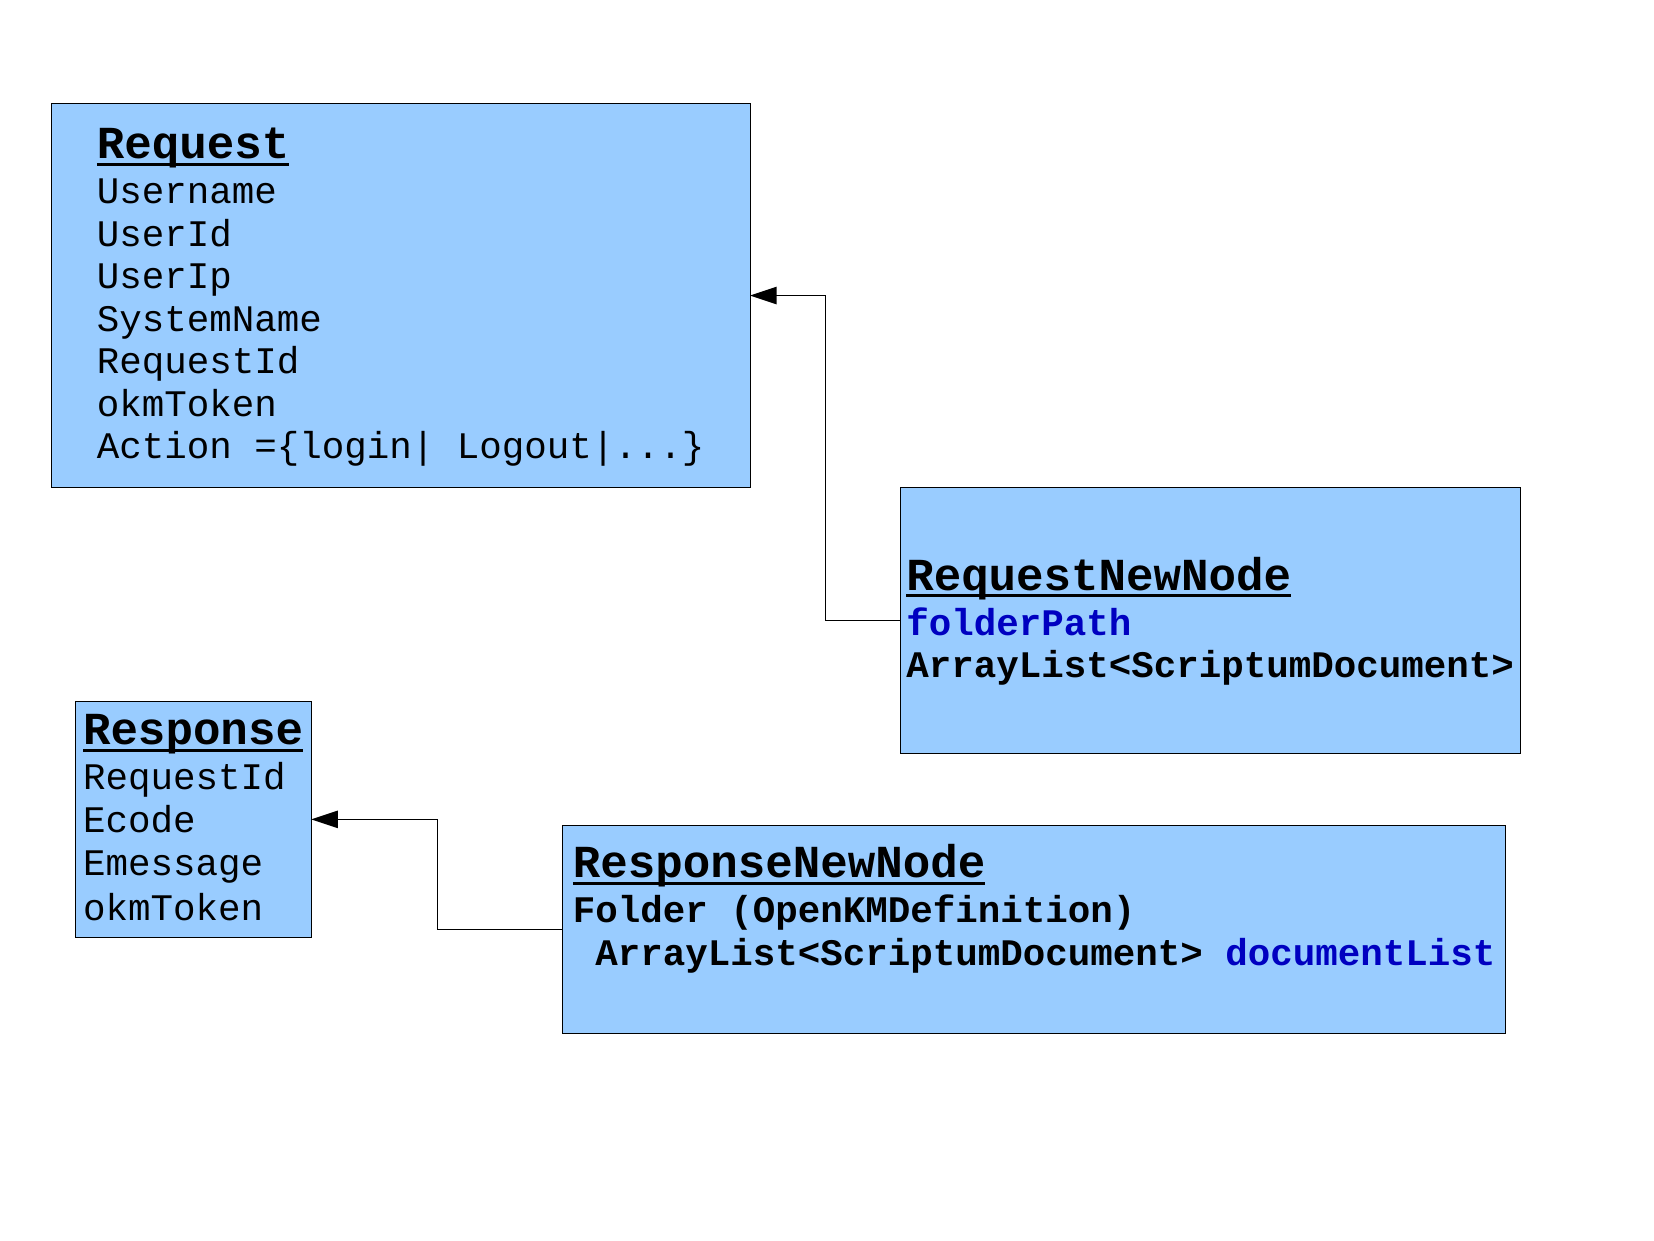

Request
Username
UserId
UserIp
SystemName
RequestId
okmToken
Action ={login| Logout|...}
RequestNewNode
folderPath
ArrayList<ScriptumDocument>
Response
RequestId
Ecode
Emessage
okmToken
ResponseNewNode
Folder (OpenKMDefinition)
 ArrayList<ScriptumDocument> documentList